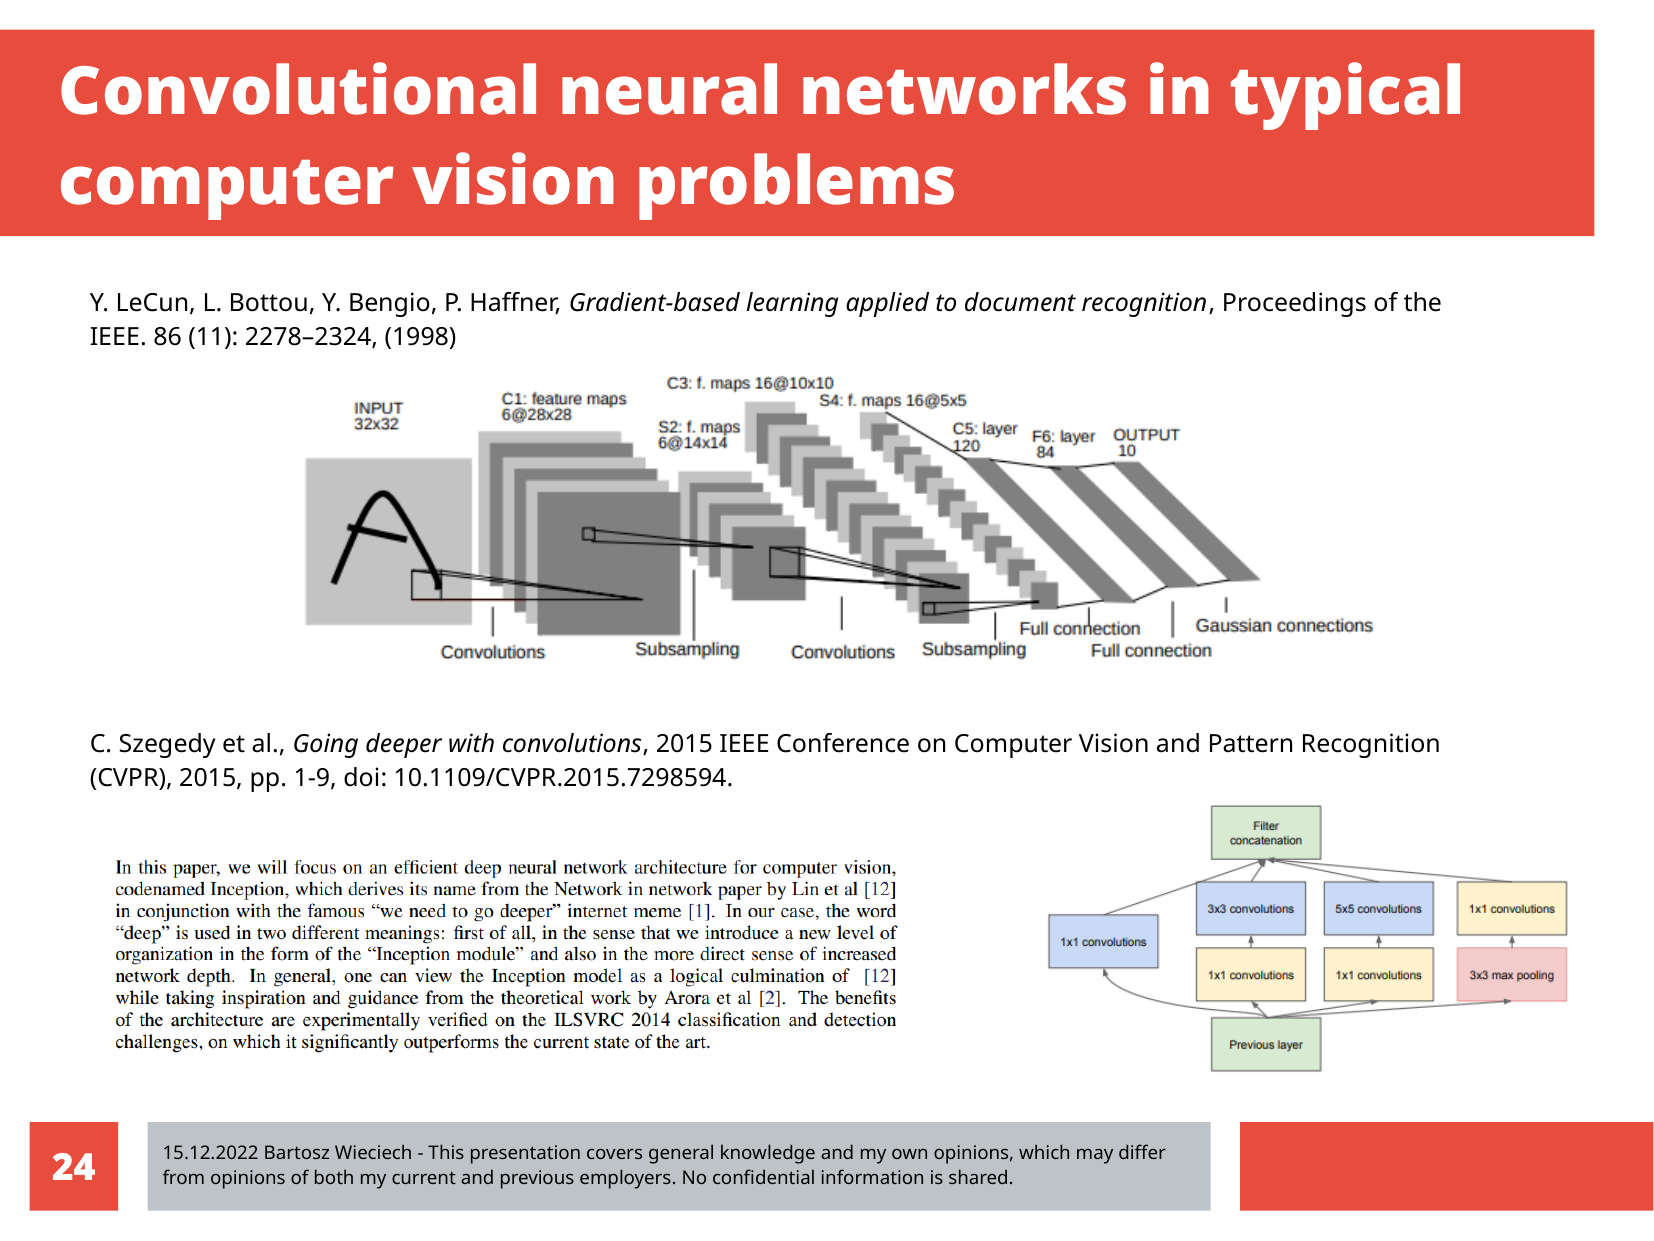

# Convolutional neural networks in typical computer vision problems
Y. LeCun, L. Bottou, Y. Bengio, P. Haffner, Gradient-based learning applied to document recognition, Proceedings of the IEEE. 86 (11): 2278–2324, (1998)
C. Szegedy et al., Going deeper with convolutions, 2015 IEEE Conference on Computer Vision and Pattern Recognition (CVPR), 2015, pp. 1-9, doi: 10.1109/CVPR.2015.7298594.
24